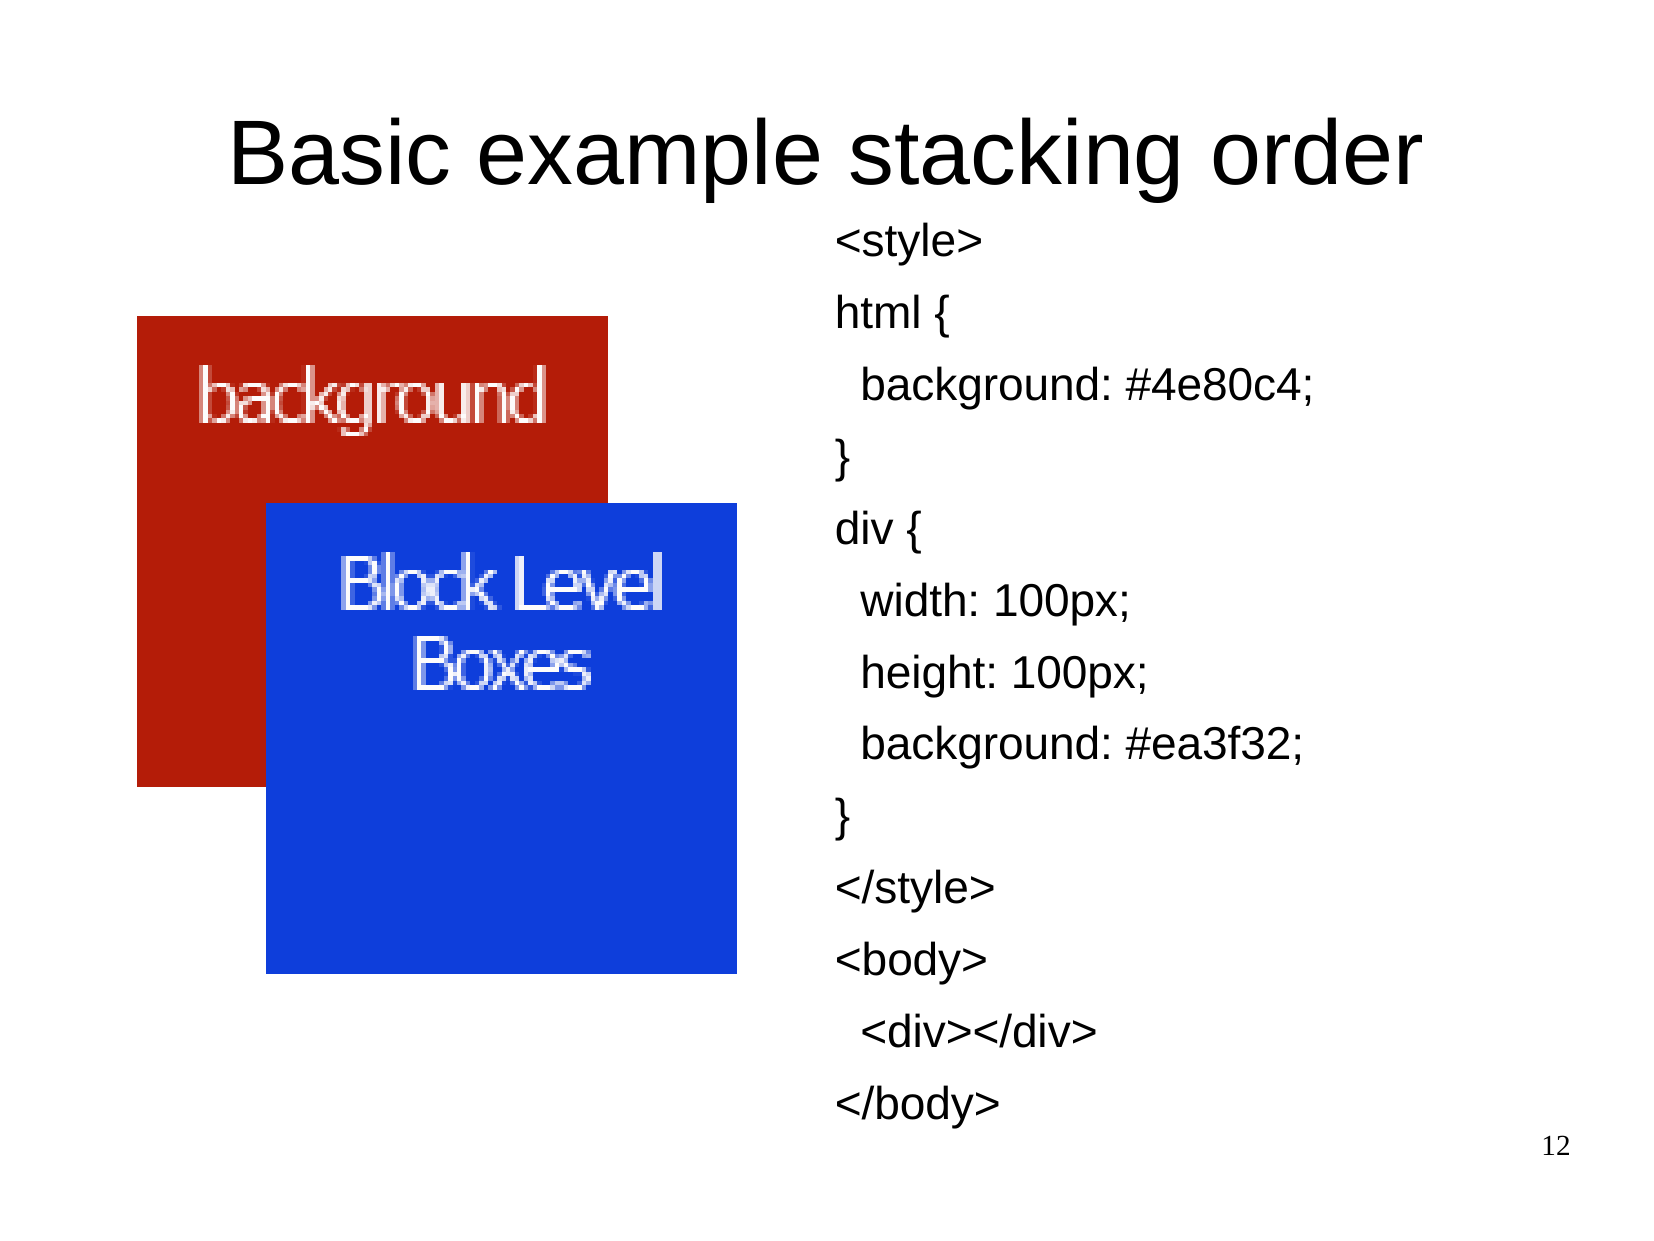

# Basic example stacking order
<style>
html {
 background: #4e80c4;
}
div {
 width: 100px;
 height: 100px;
 background: #ea3f32;
}
</style>
<body>
 <div></div>
</body>
12